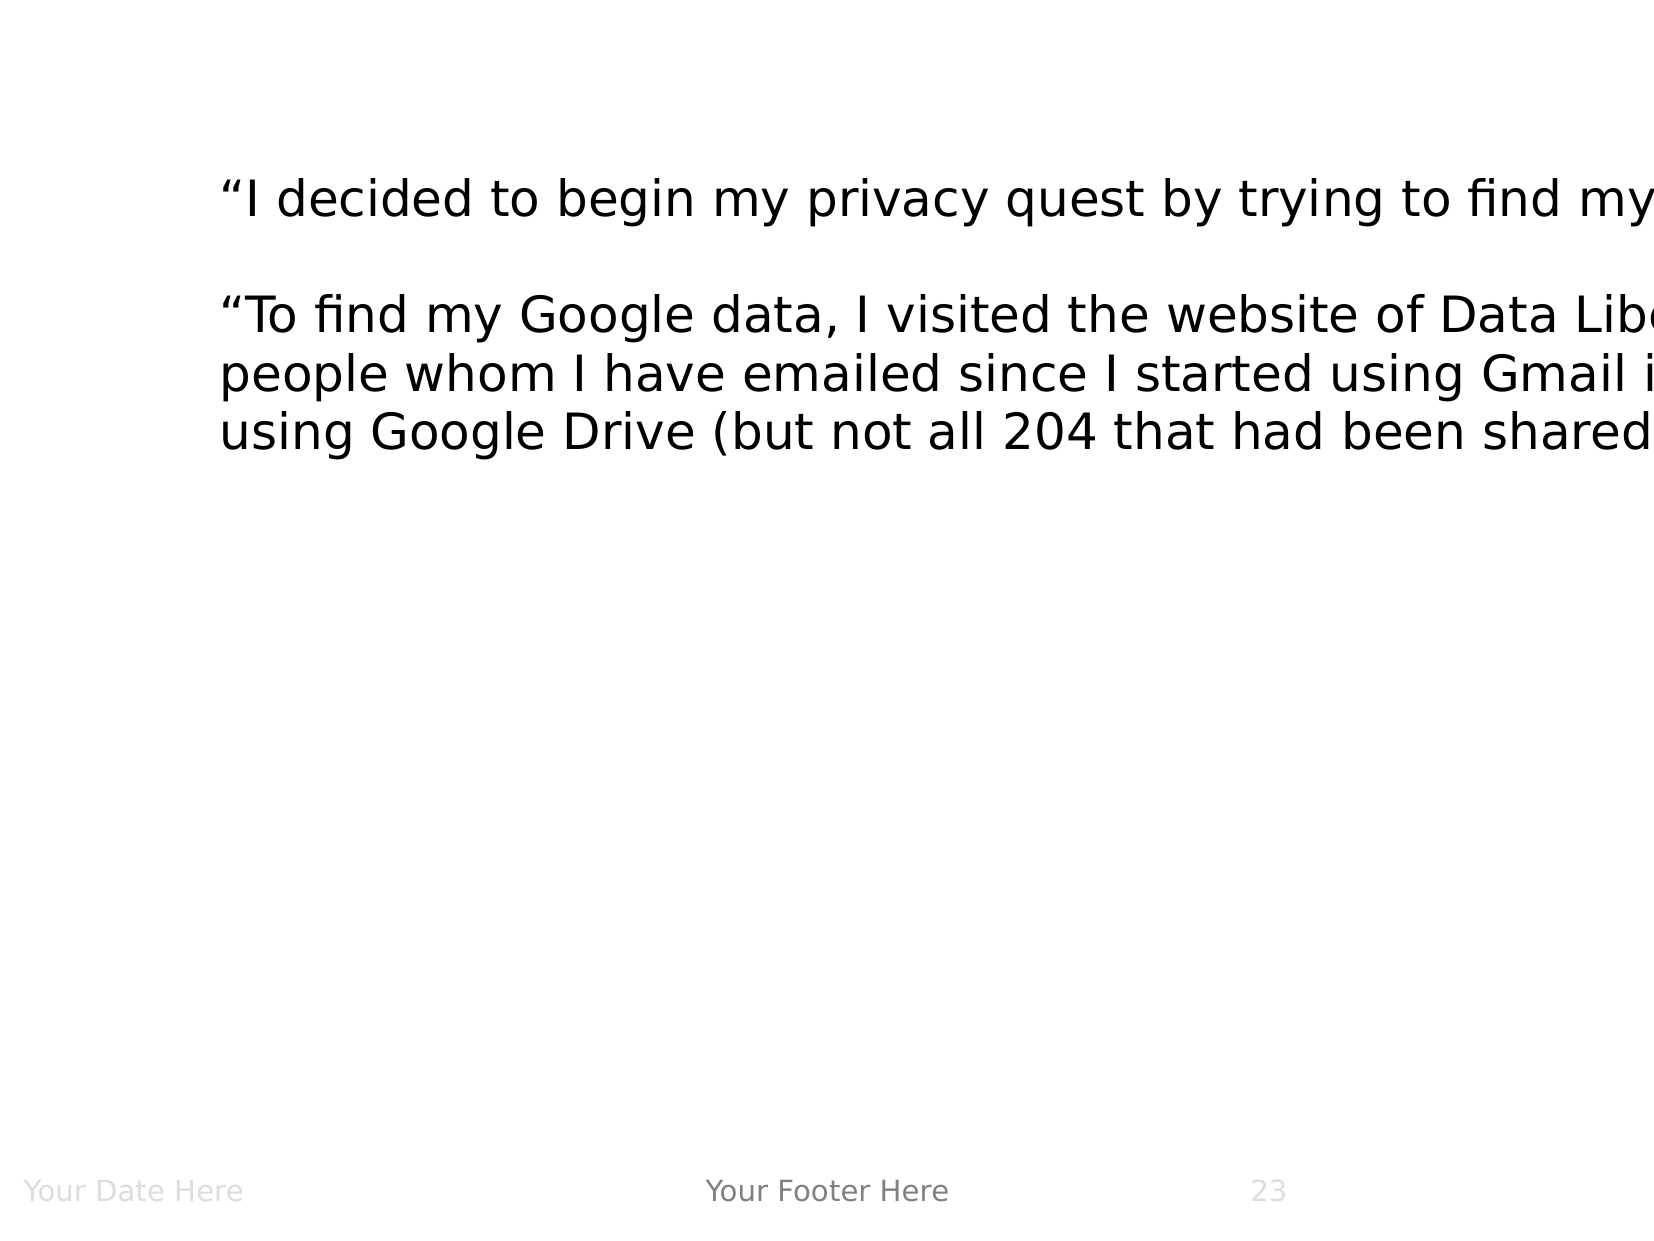

“I decided to begin my privacy quest by trying to find my data.”
“To find my Google data, I visited the website of Data Liberation Front, a quirky Google project that lets users download the data that they have stored with Google. Using their “take-out’ menu, I downloaded the contacts for the 2,192 people whom I have emailed since I started using Gmail in 2006. I also got a few photos I had stored on Picasa (Google’s photo service, which I had forgotten I used). And I pulled down twelve documents that I had shared with people using Google Drive (but not all 204 that had been shared with me by others). ...When I tried to download the history of websites I had visited, I learned “There is no current way to escape from Google Web History.”
Your Date Here
Your Footer Here